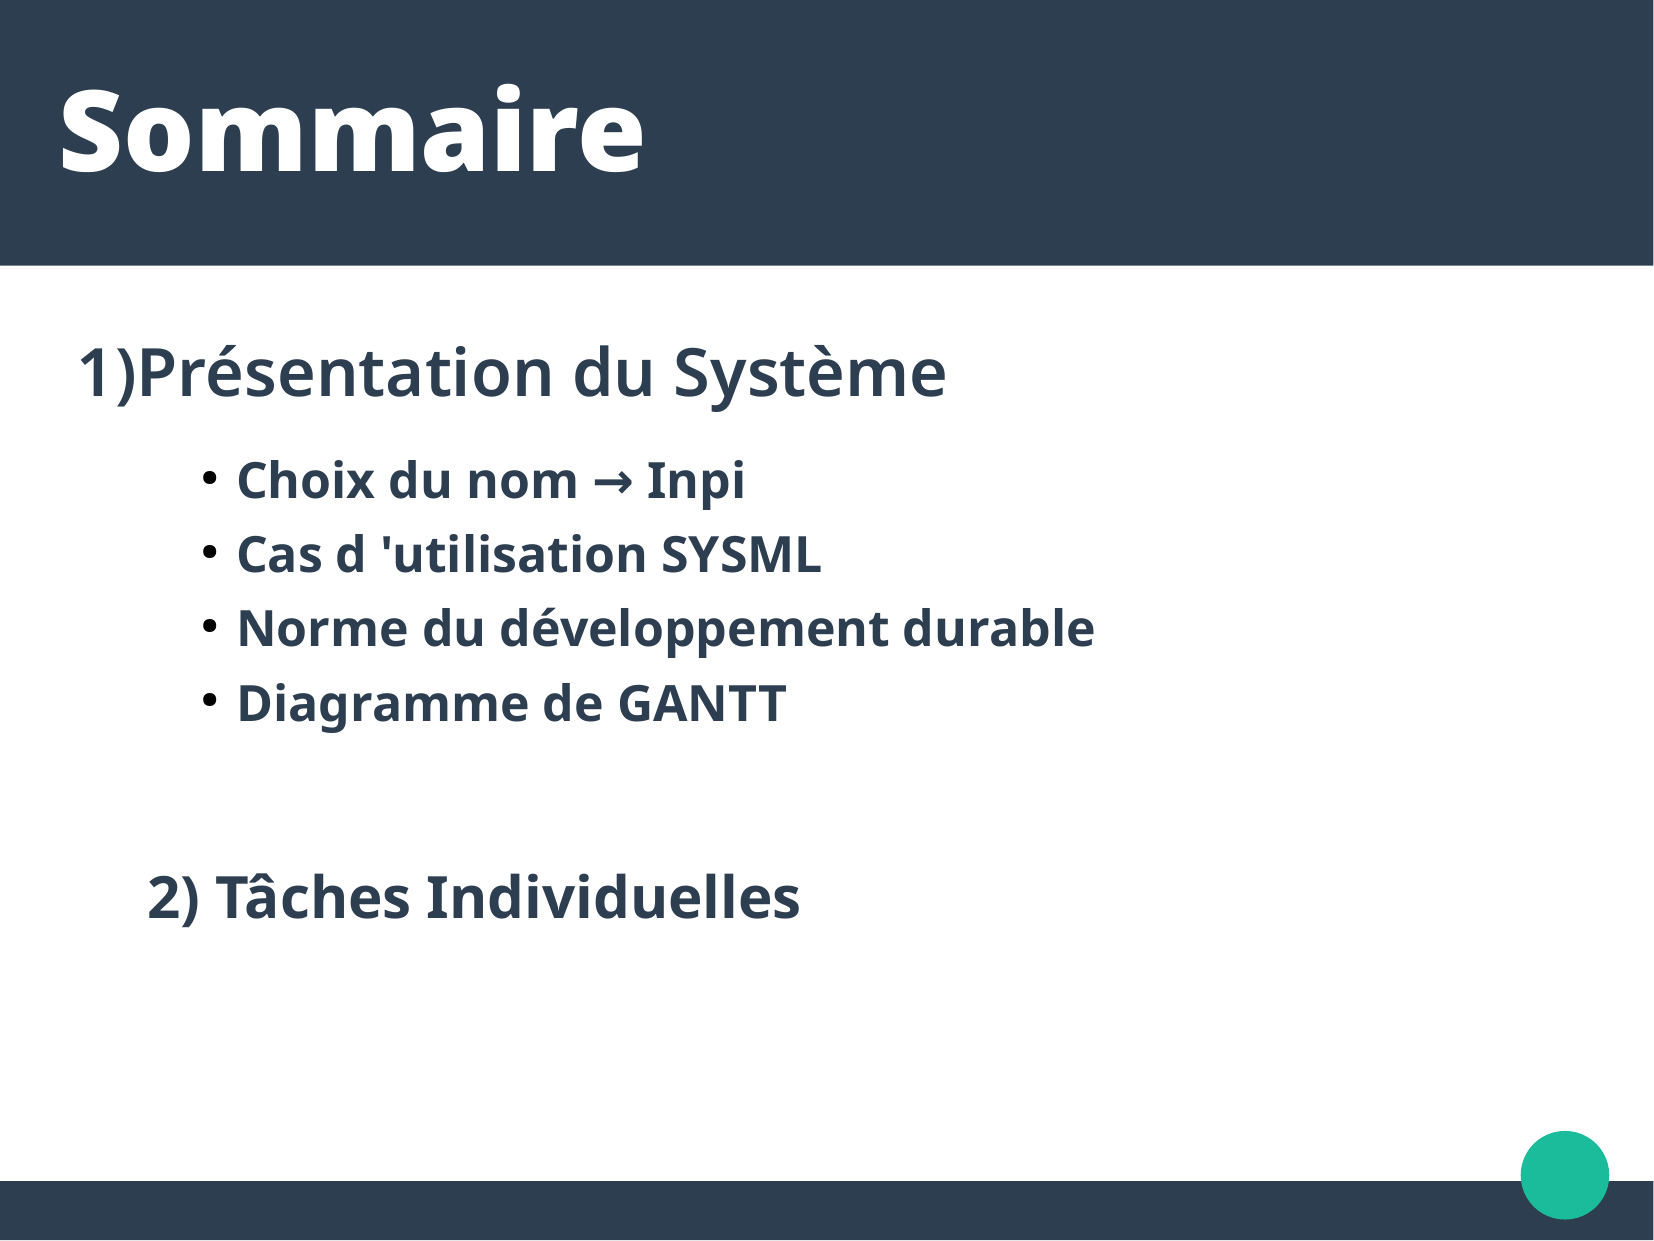

# Sommaire
Présentation du Système
Choix du nom → Inpi
Cas d 'utilisation SYSML
Norme du développement durable
Diagramme de GANTT
2) Tâches Individuelles